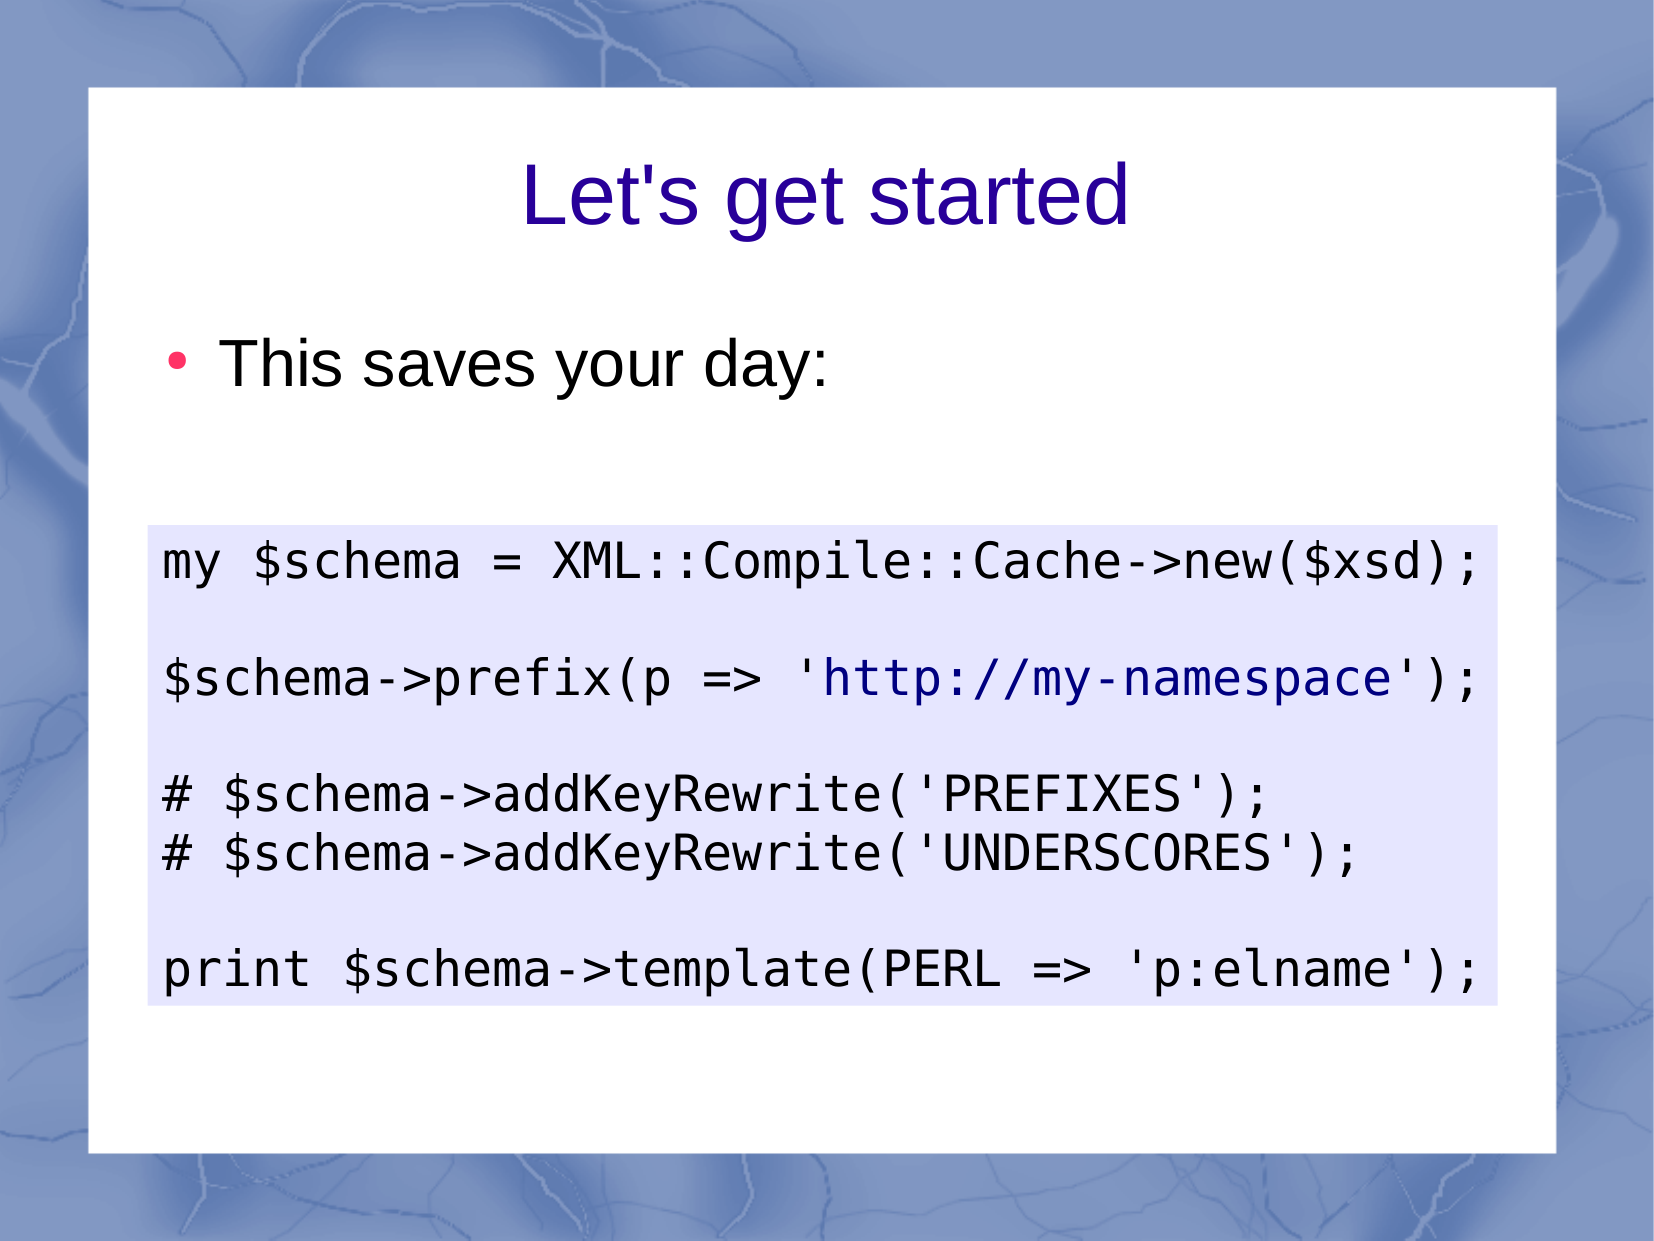

# Let's get started
This saves your day:
my $schema = XML::Compile::Cache->new($xsd);
$schema->prefix(p => 'http://my-namespace');
# $schema->addKeyRewrite('PREFIXES');
# $schema->addKeyRewrite('UNDERSCORES');
print $schema->template(PERL => 'p:elname');